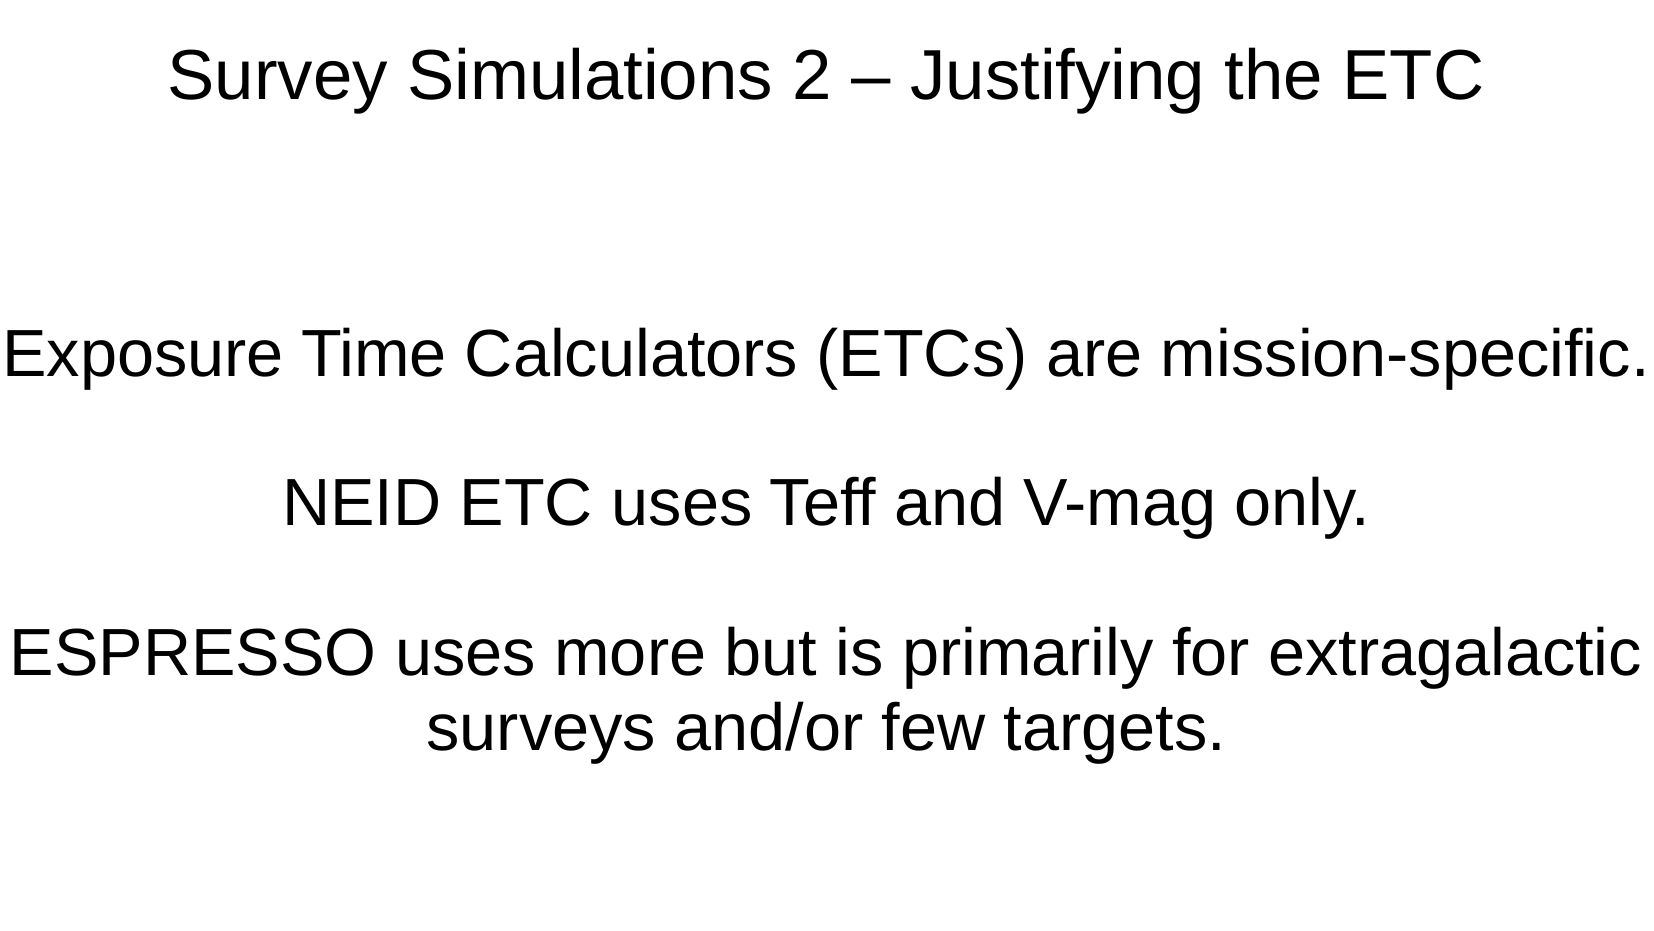

# Survey Simulations 2 – Justifying the ETC
Exposure Time Calculators (ETCs) are mission-specific.
NEID ETC uses Teff and V-mag only.
ESPRESSO uses more but is primarily for extragalactic surveys and/or few targets.